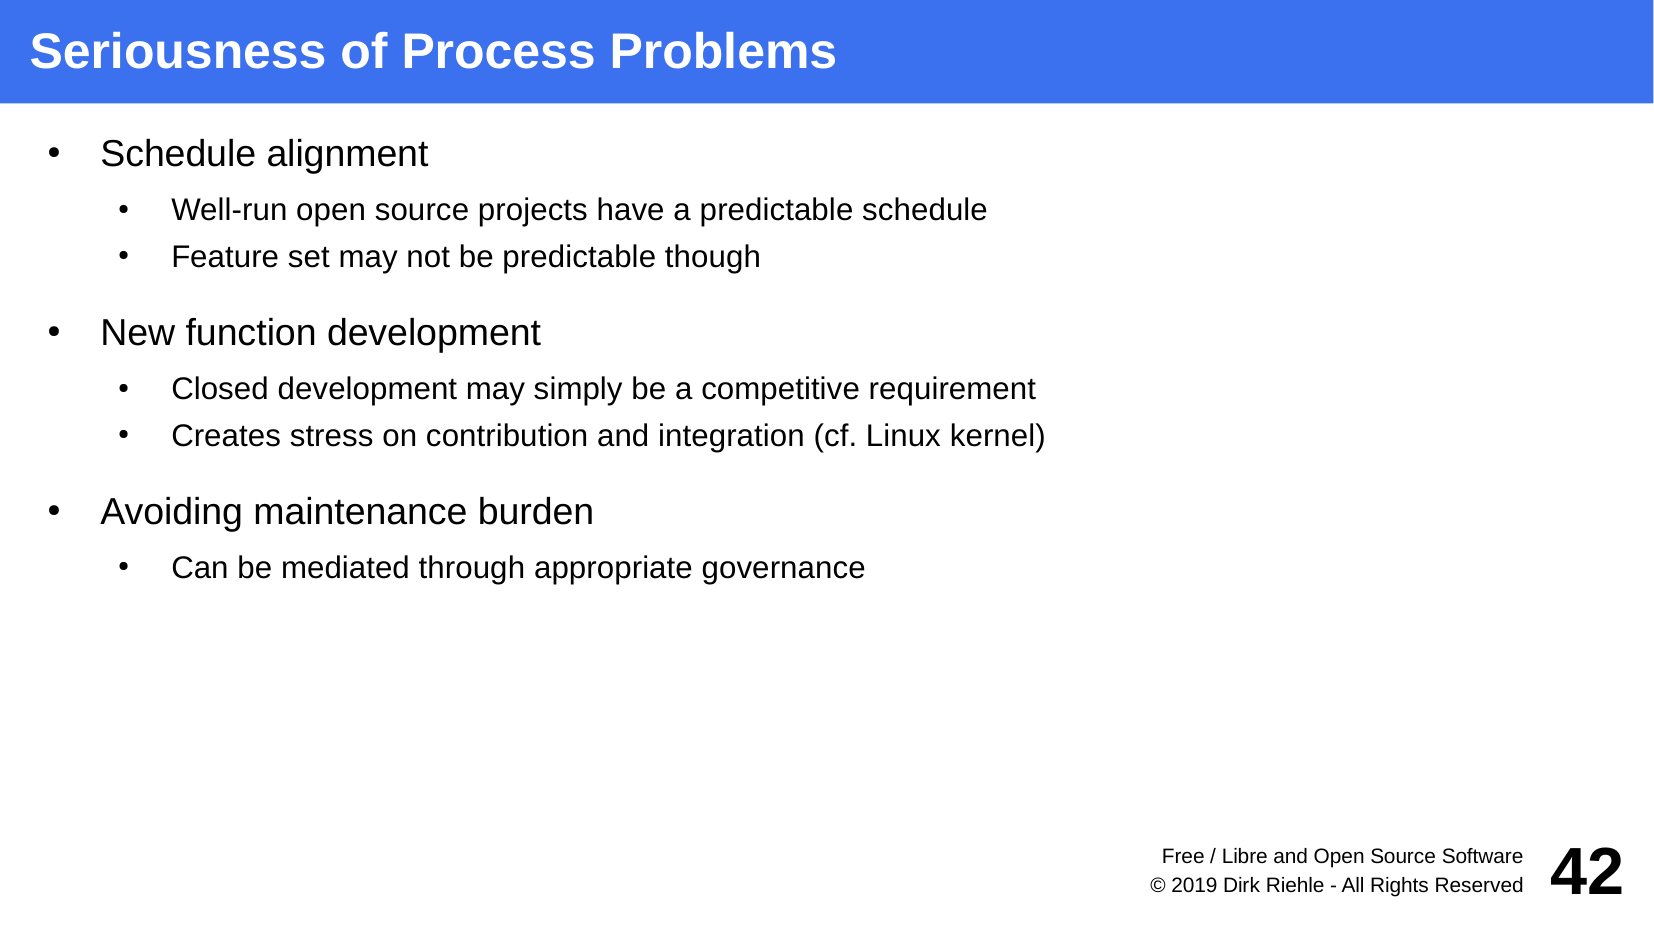

# Seriousness of Process Problems
Schedule alignment
Well-run open source projects have a predictable schedule
Feature set may not be predictable though
New function development
Closed development may simply be a competitive requirement
Creates stress on contribution and integration (cf. Linux kernel)
Avoiding maintenance burden
Can be mediated through appropriate governance
Free / Libre and Open Source Software
42
© 2019 Dirk Riehle - All Rights Reserved